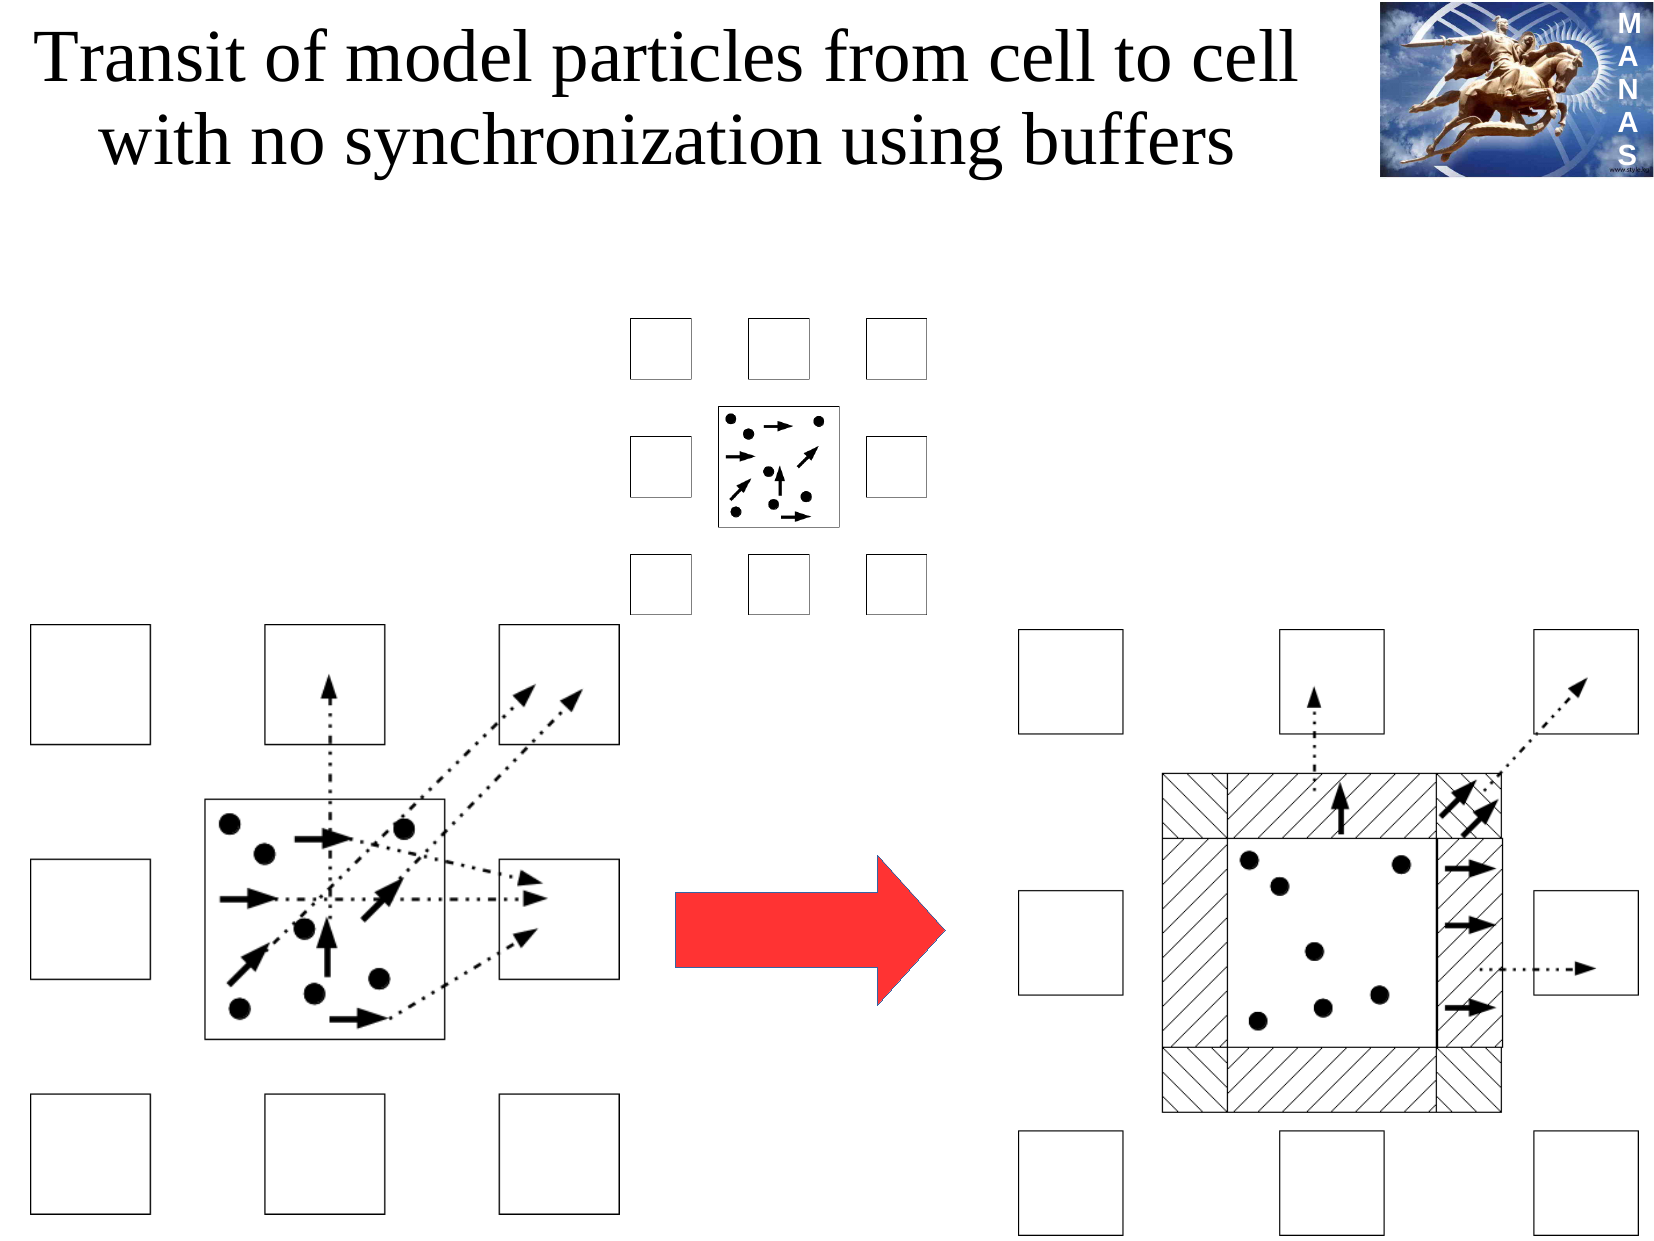

М
A
N
A
S
# Transit of model particles from cell to cell with no synchronization using buffers